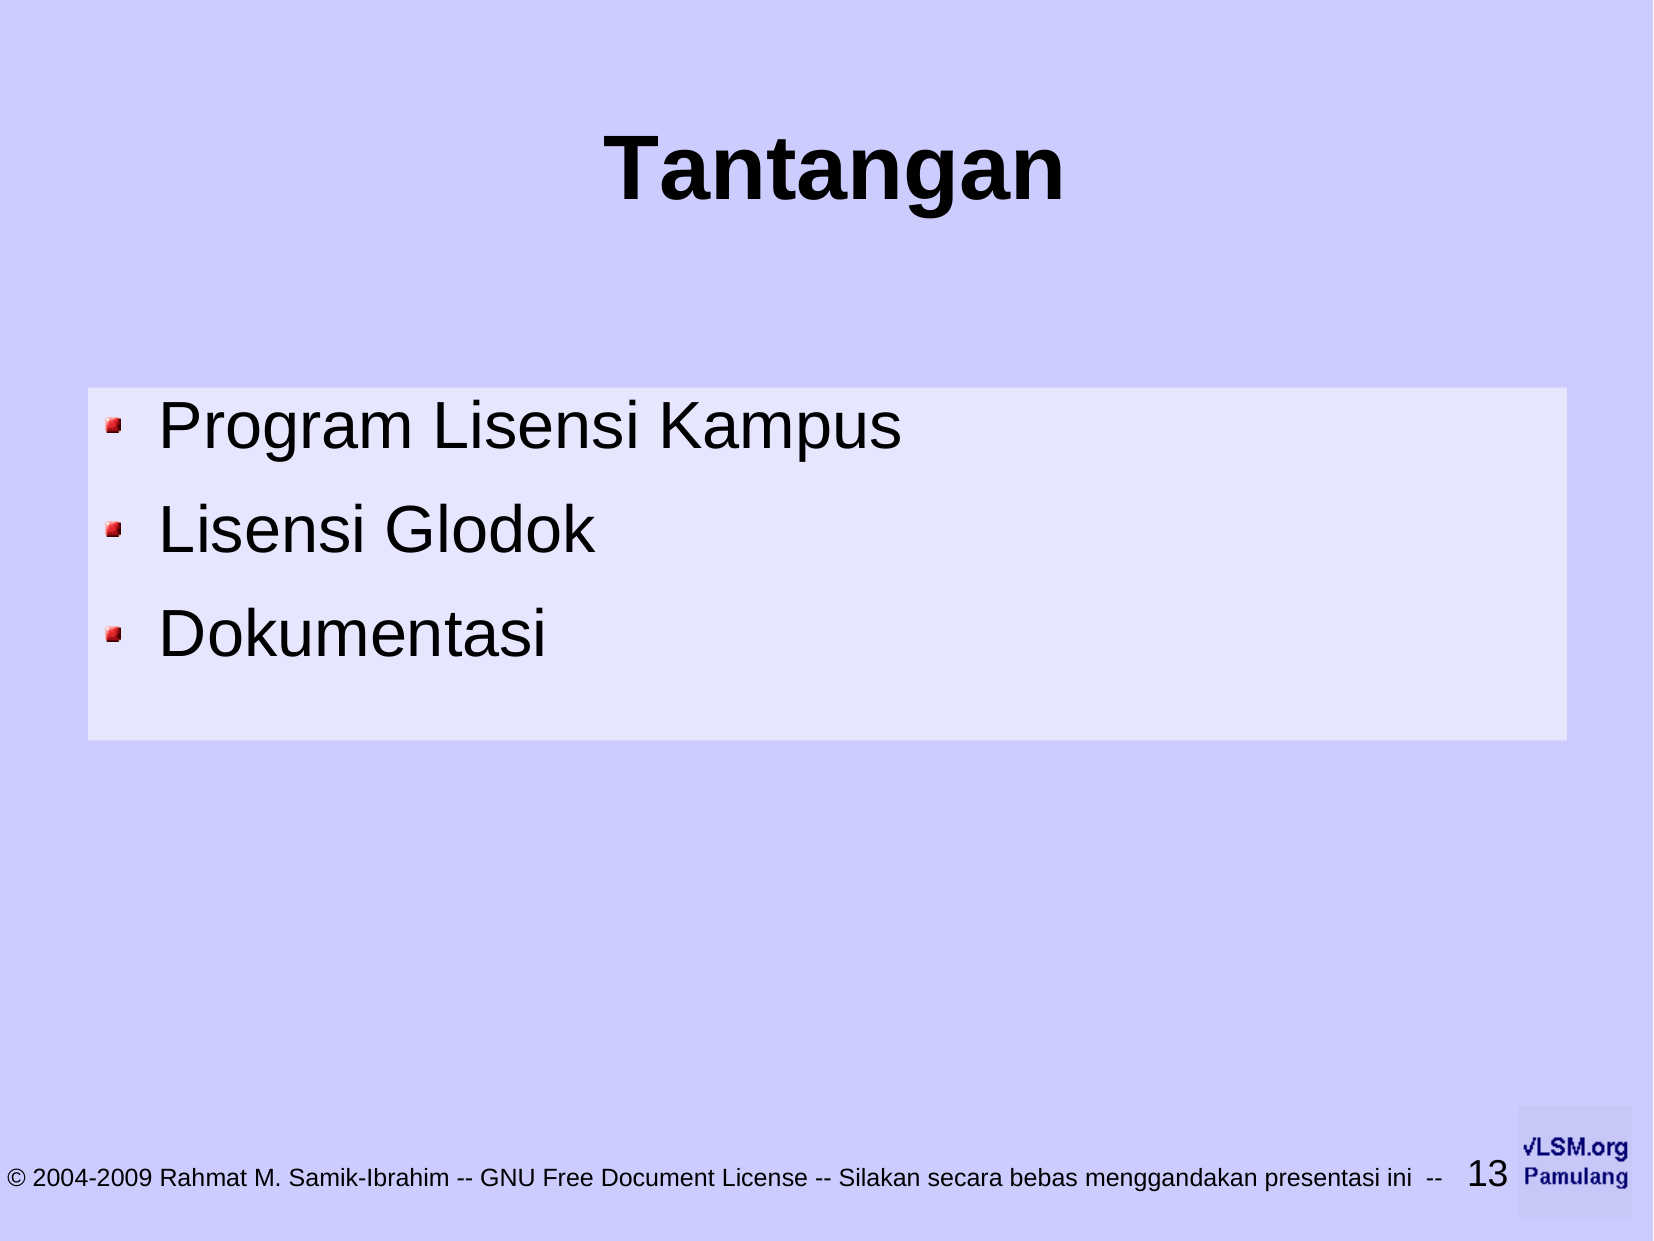

# Tantangan
Program Lisensi Kampus
Lisensi Glodok
Dokumentasi